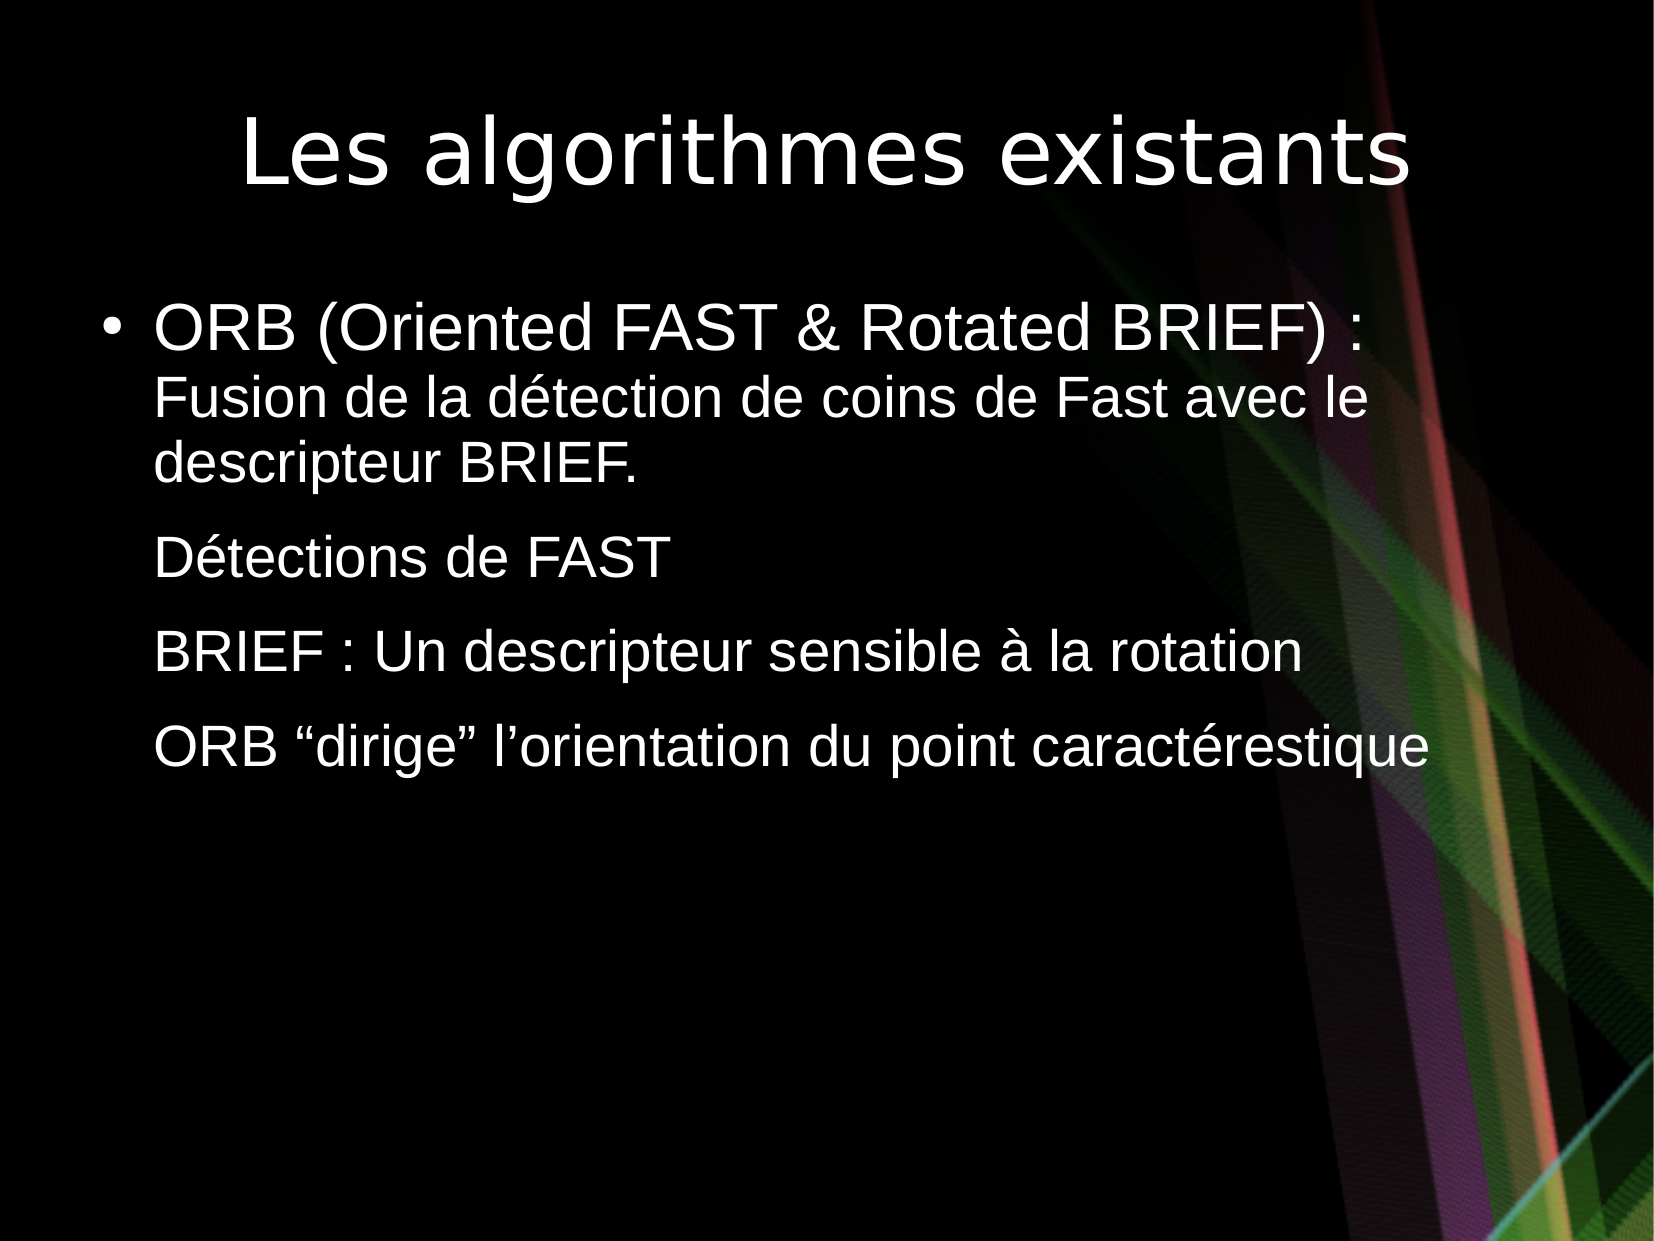

# Les algorithmes existants
ORB (Oriented FAST & Rotated BRIEF) :
Fusion de la détection de coins de Fast avec le descripteur BRIEF.
Détections de FAST
BRIEF : Un descripteur sensible à la rotation
ORB “dirige” l’orientation du point caractérestique